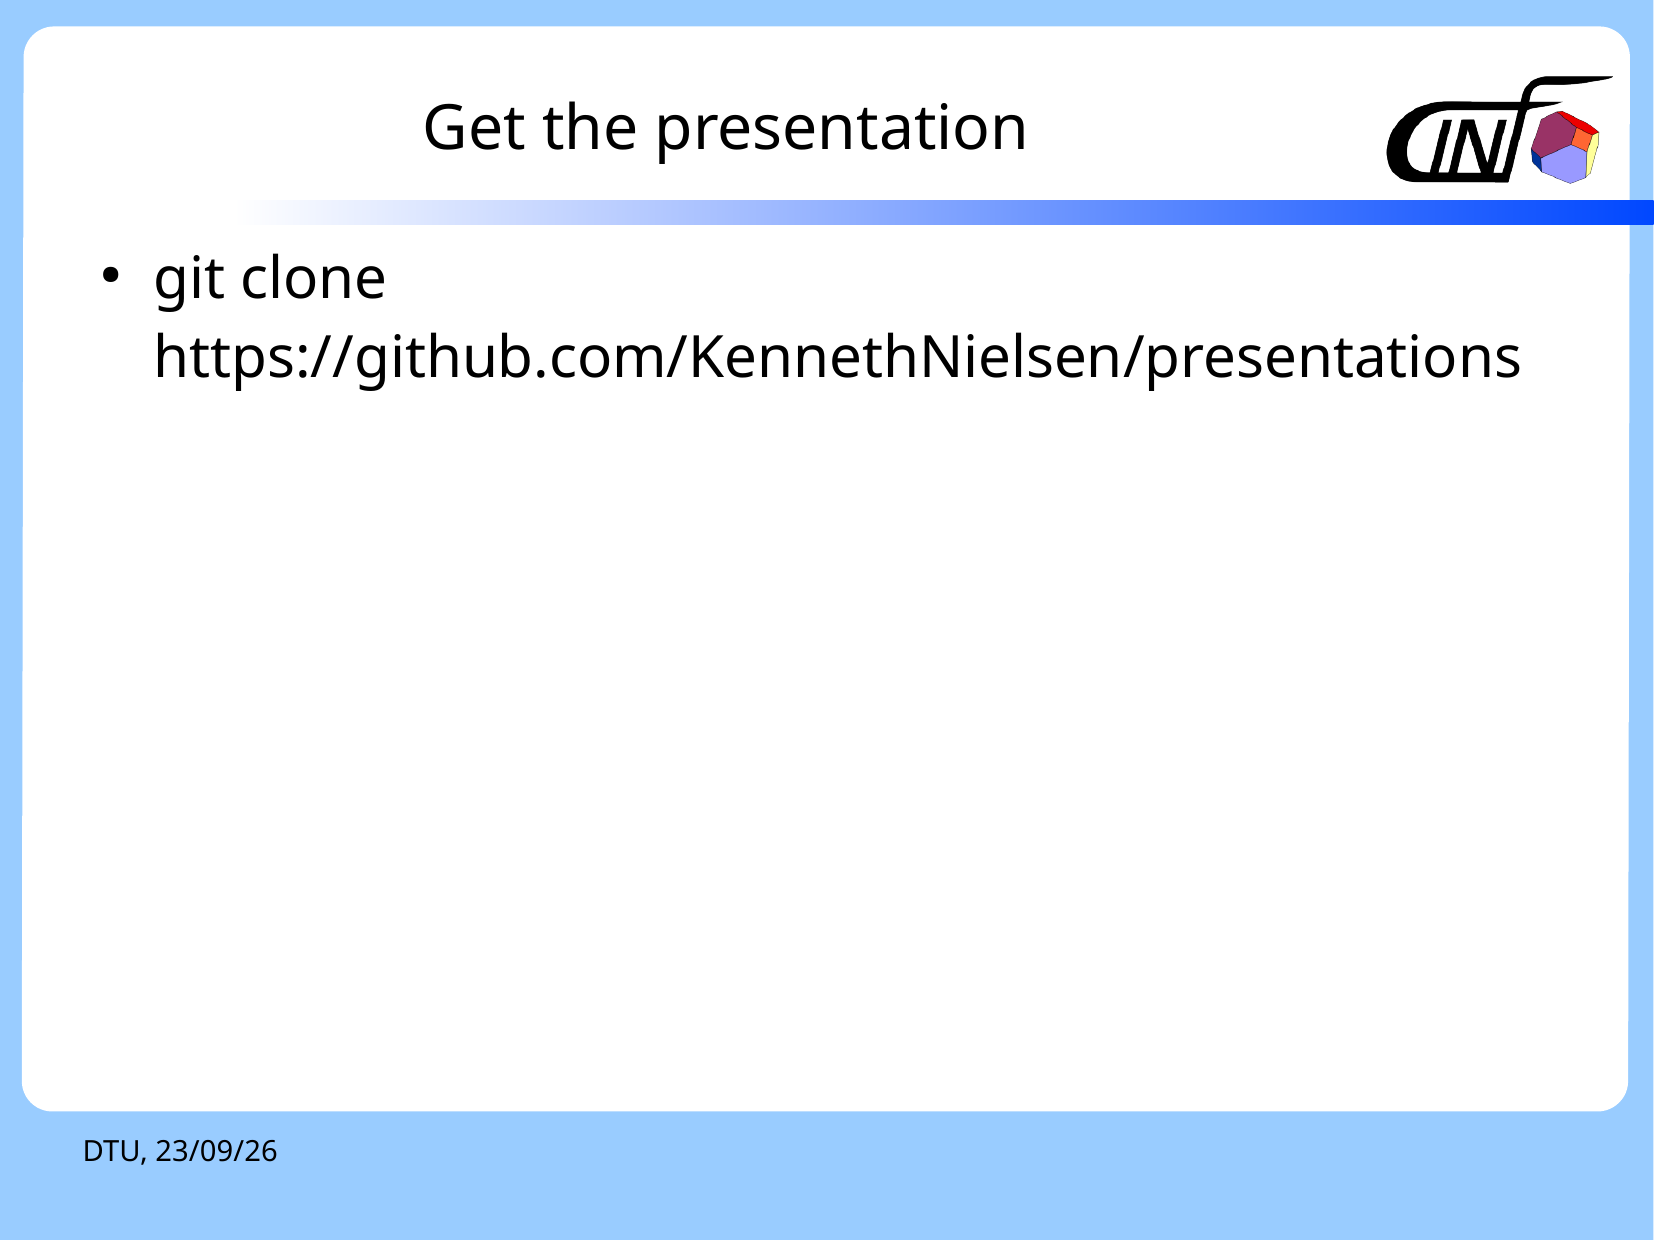

# Get the presentation
git clone https://github.com/KennethNielsen/presentations